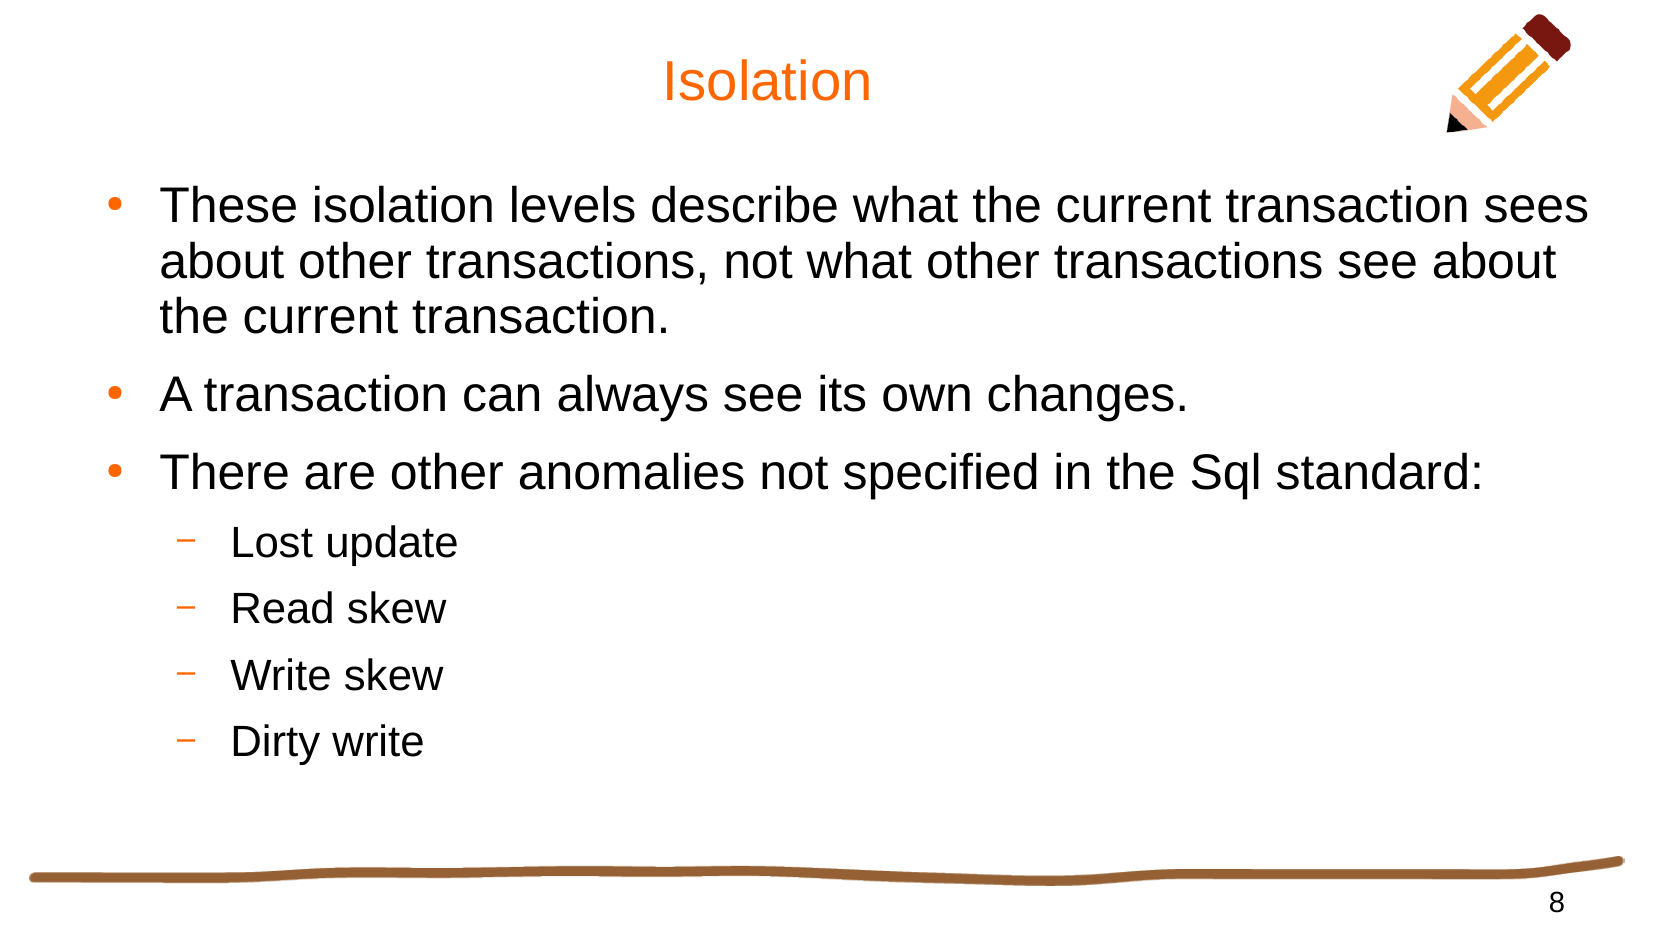

# Isolation
These isolation levels describe what the current transaction sees about other transactions, not what other transactions see about the current transaction.
A transaction can always see its own changes.
There are other anomalies not specified in the Sql standard:
Lost update
Read skew
Write skew
Dirty write
8